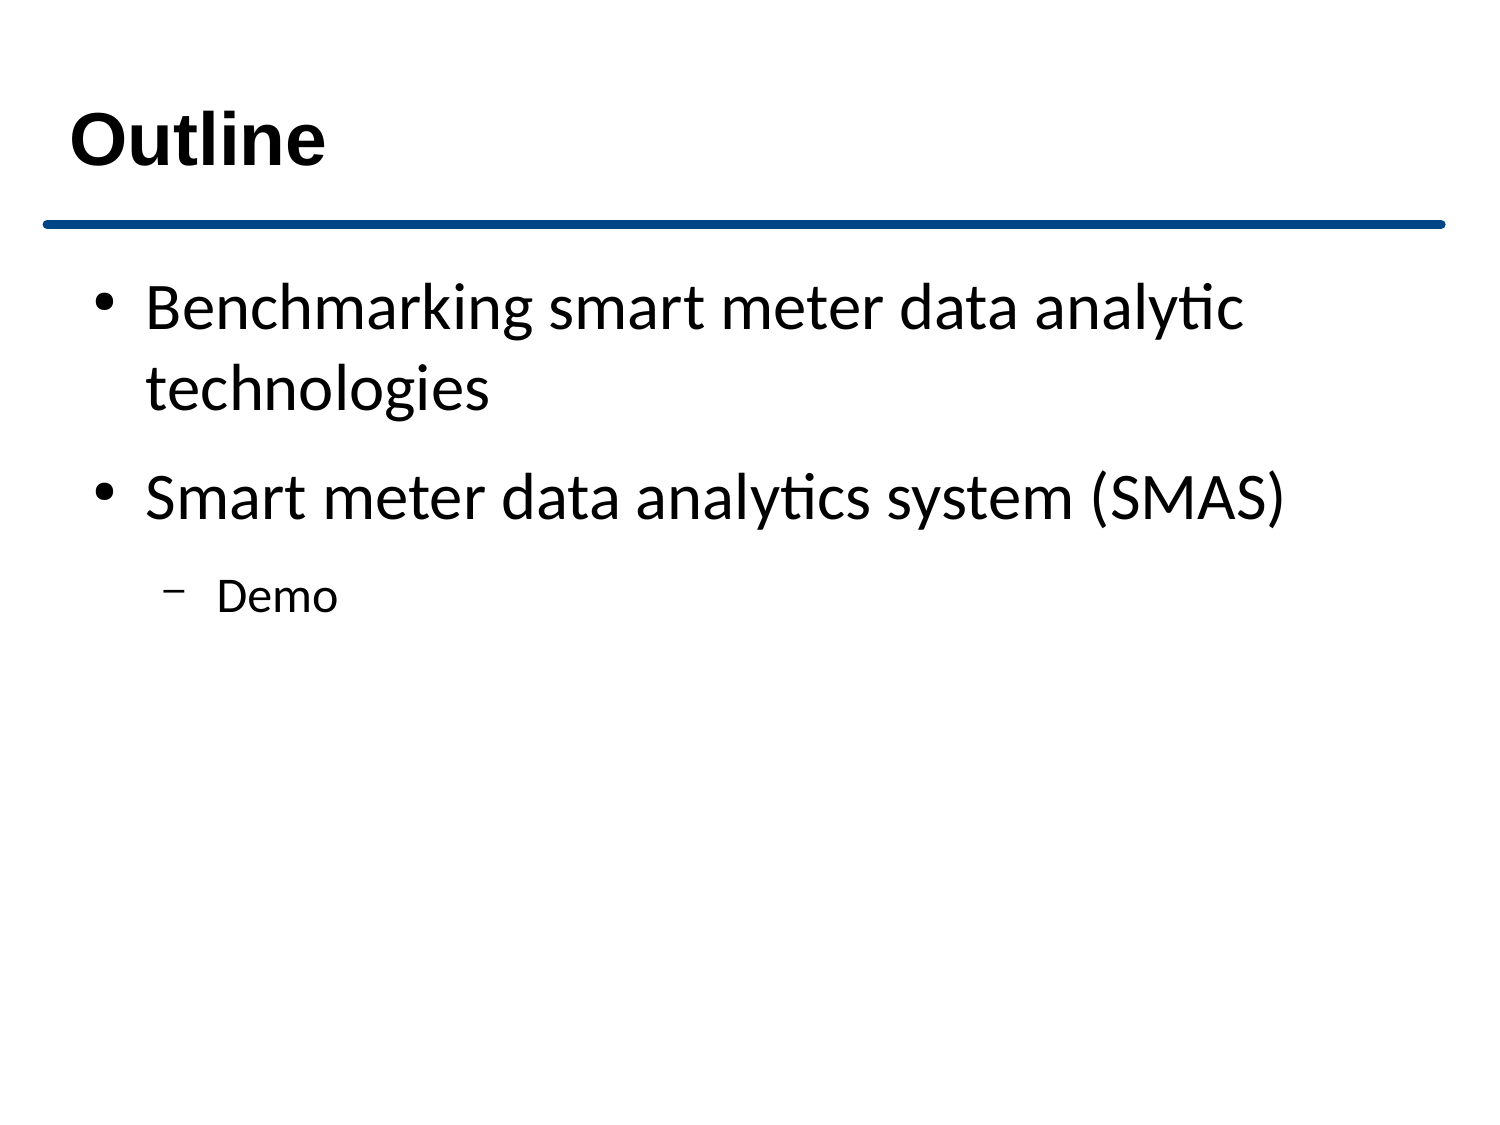

Outline
# Benchmarking smart meter data analytic technologies
Smart meter data analytics system (SMAS)
Demo